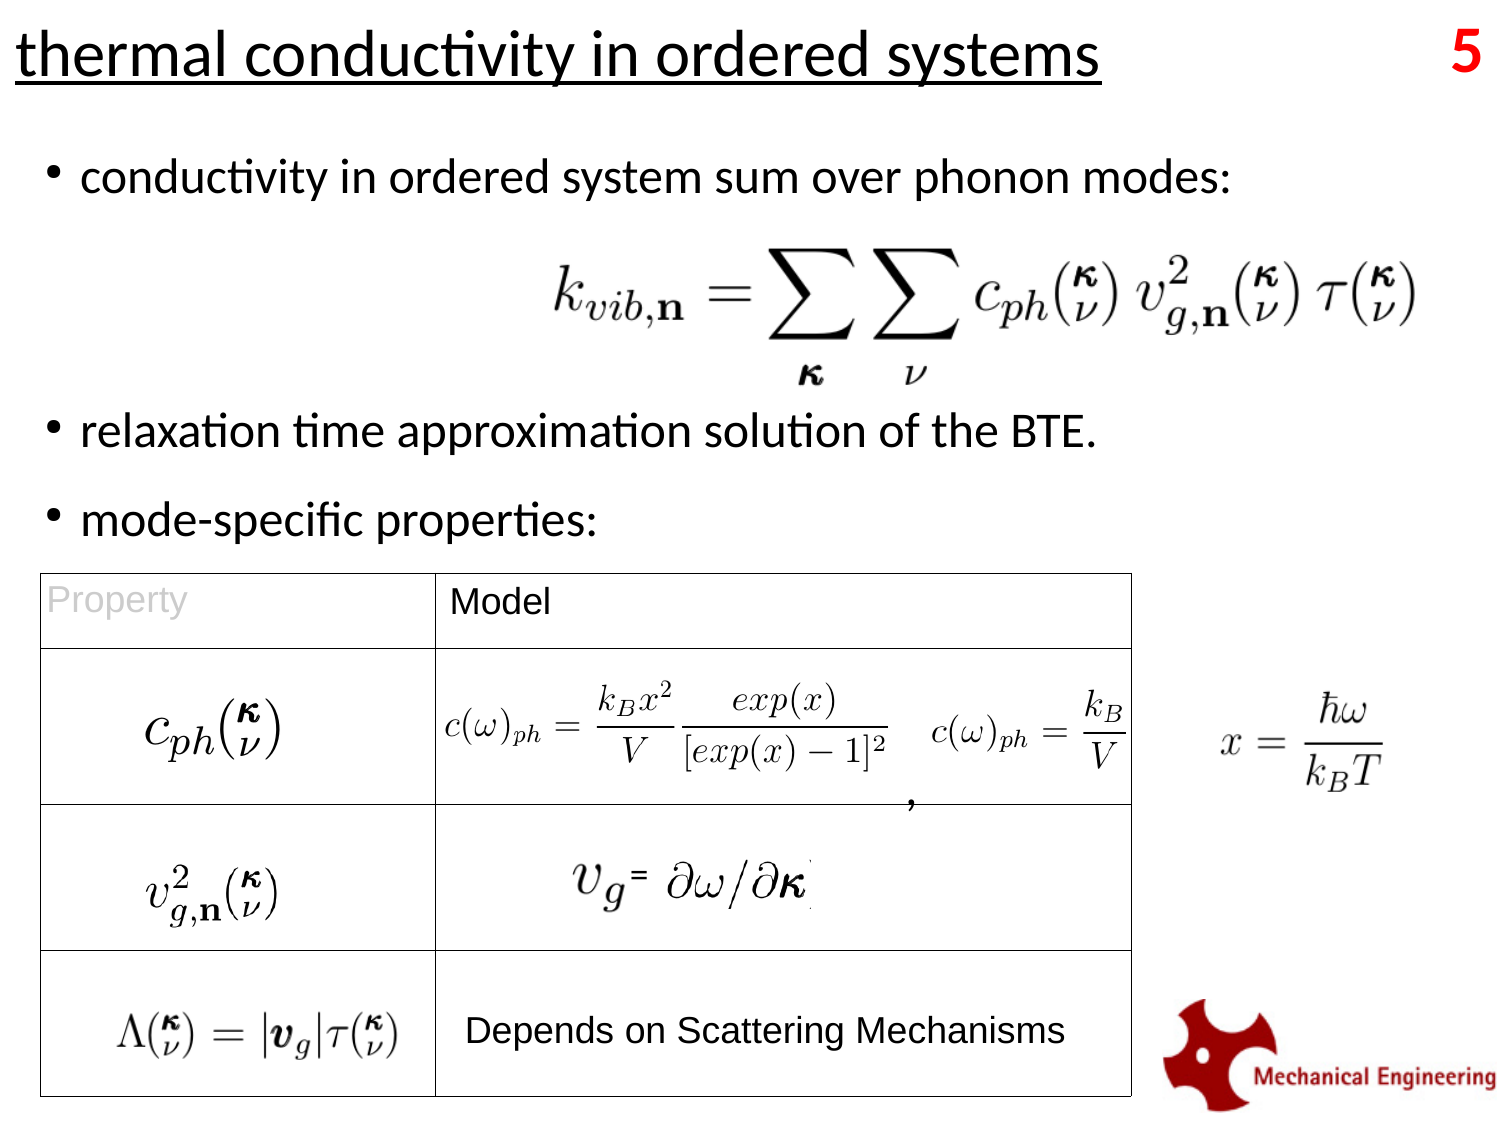

# thermal conductivity in ordered systems
5
conductivity in ordered system sum over phonon modes:
relaxation time approximation solution of the BTE.
mode-specific properties:
| Property | Model |
| --- | --- |
| | |
| | |
| | |
,
=
Depends on Scattering Mechanisms